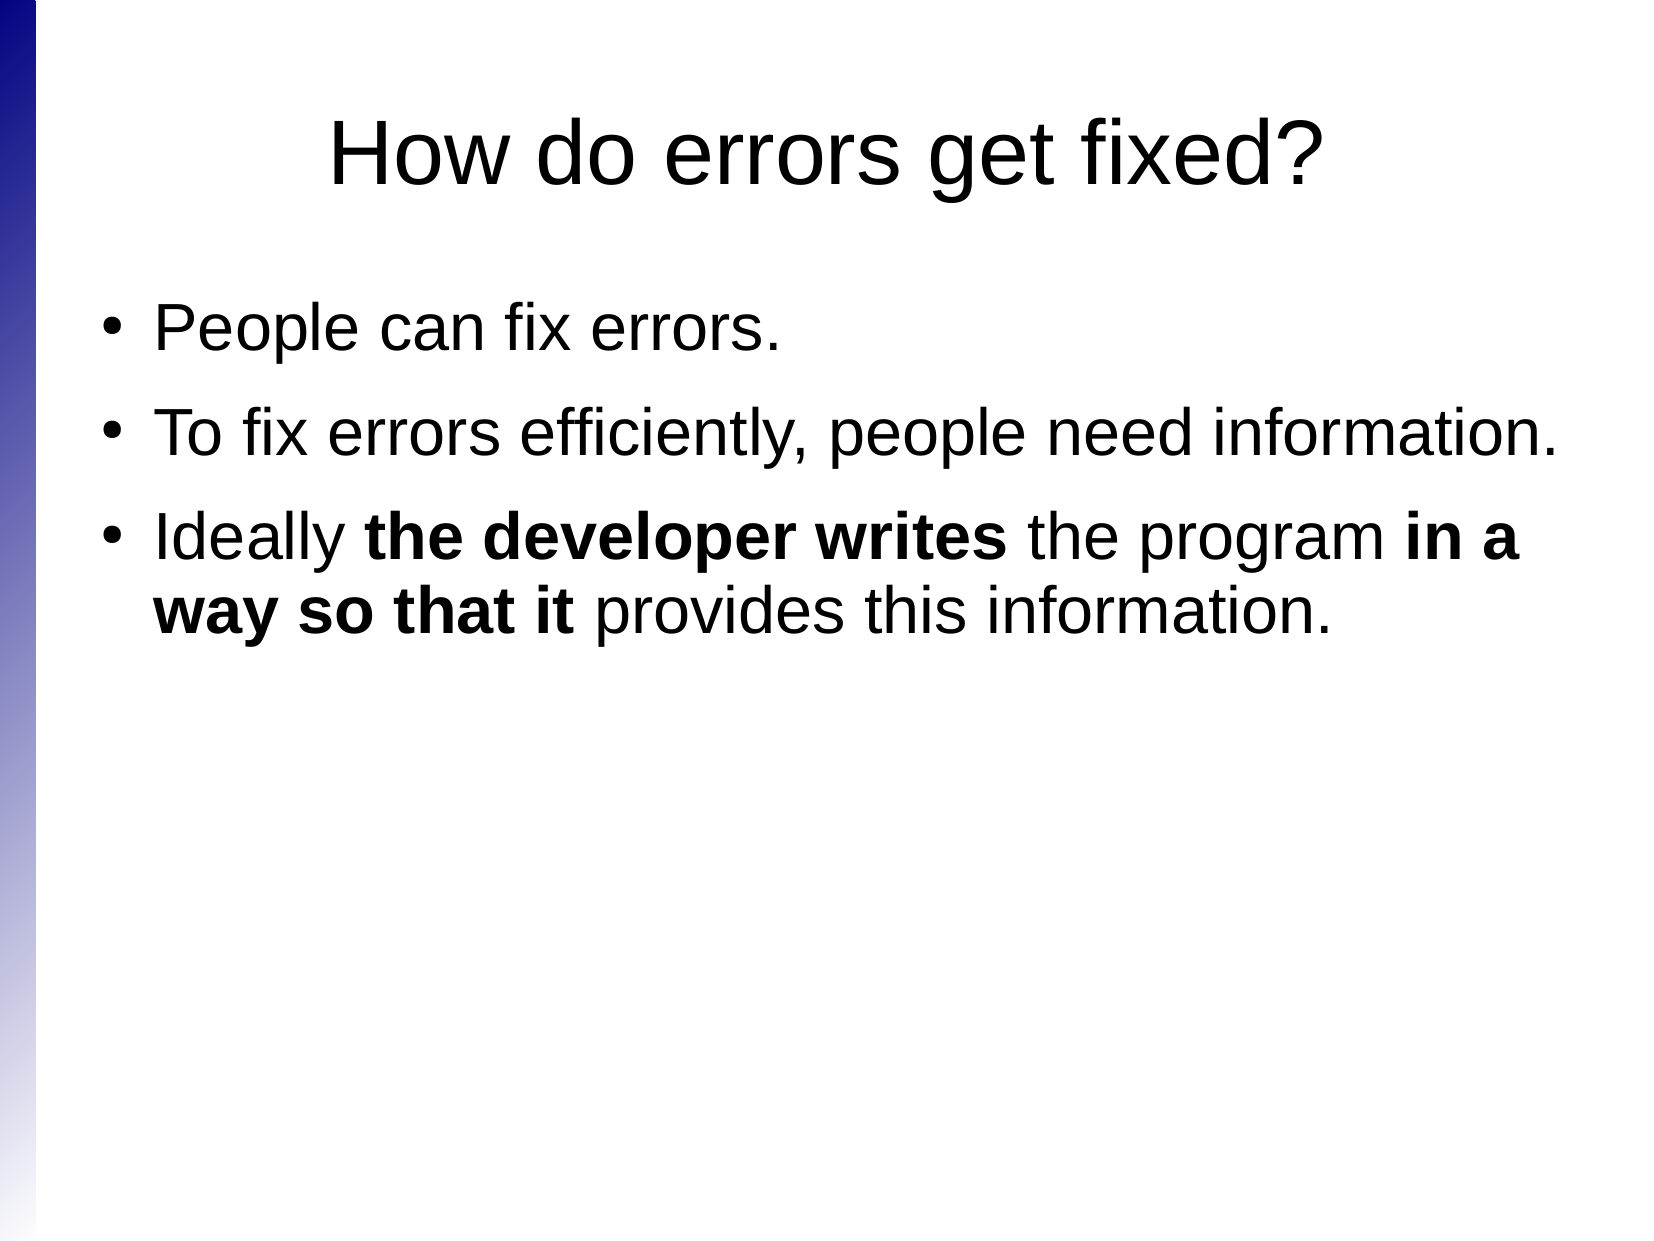

# How do errors get fixed?
People can fix errors.
To fix errors efficiently, people need information.
Ideally the developer writes the program in a way so that it provides this information.